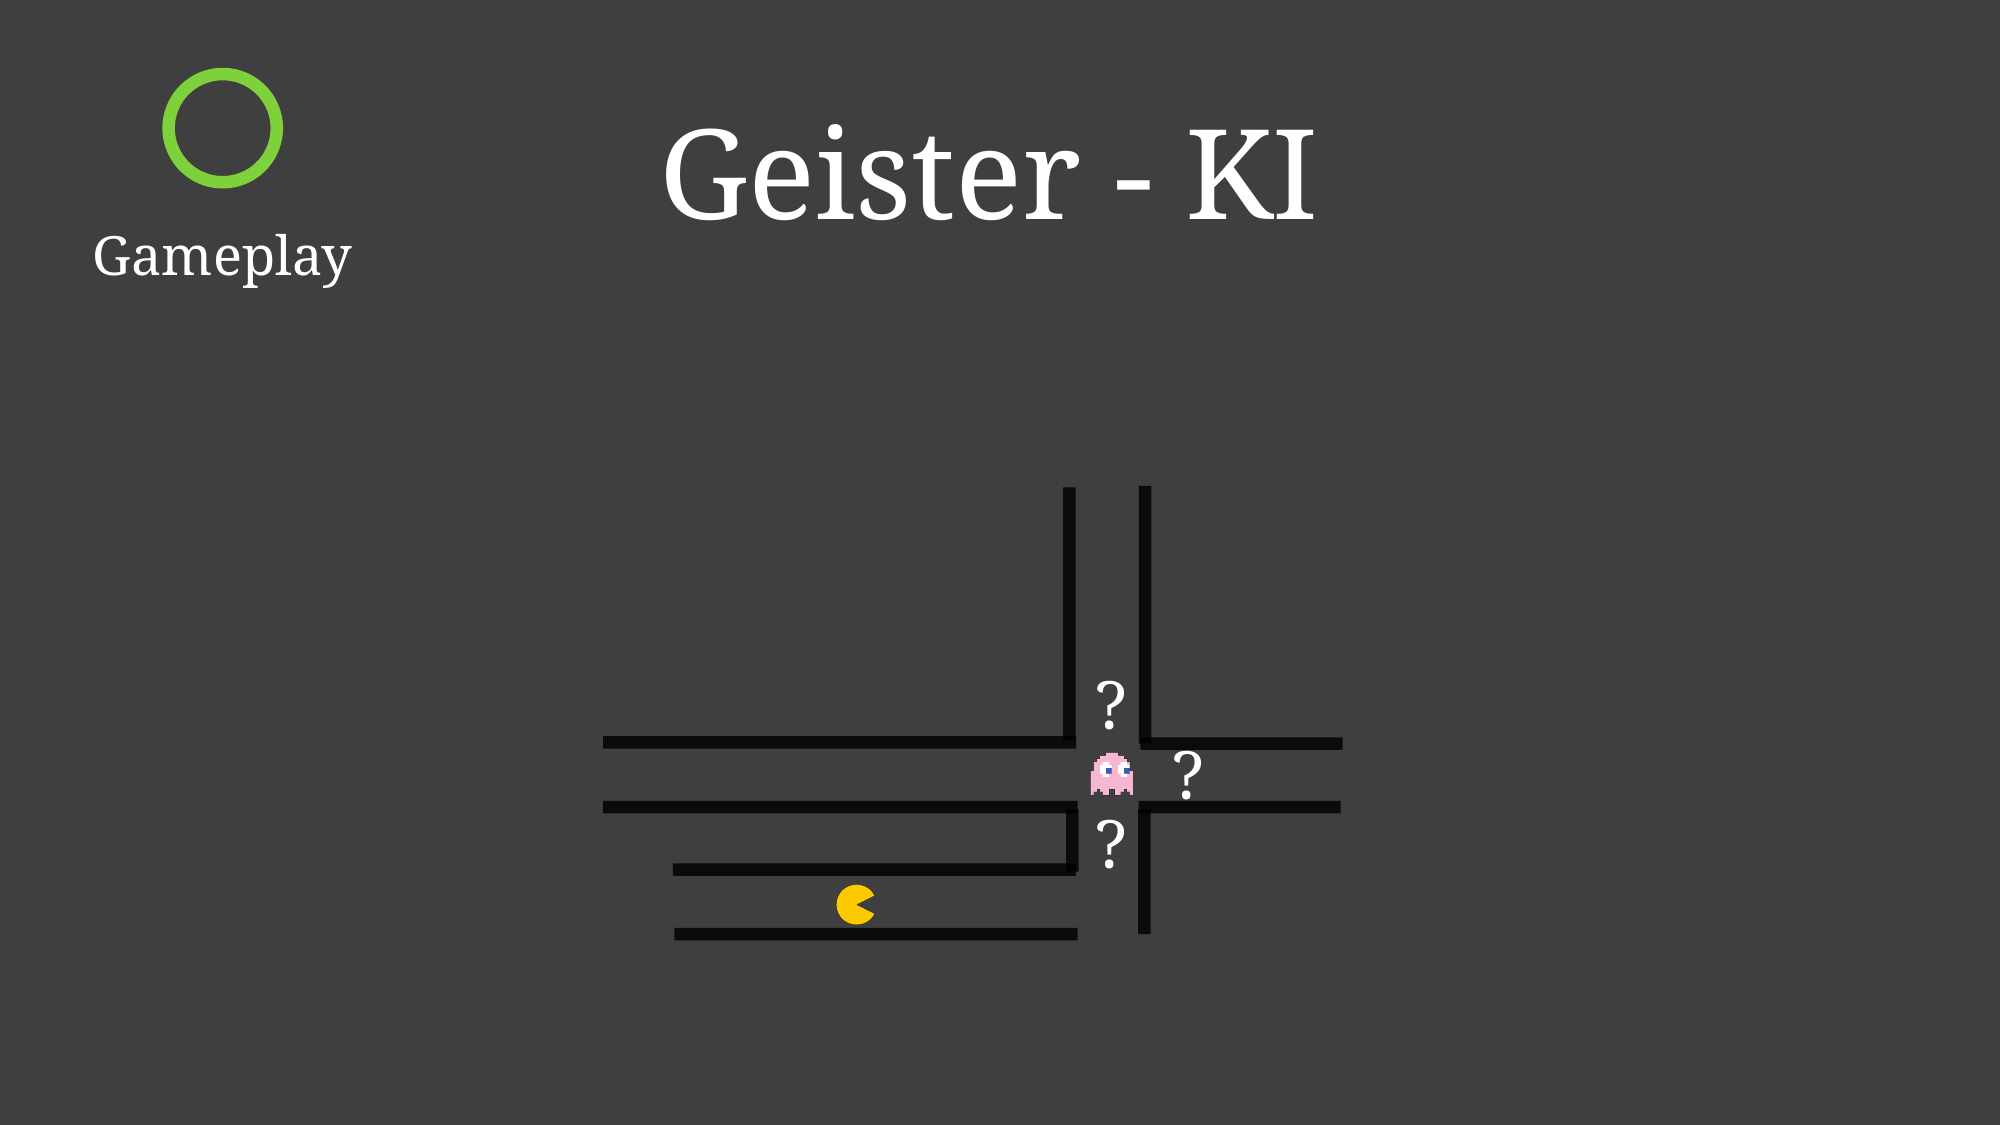

Gameplay
# Geister - KI
?
?
?